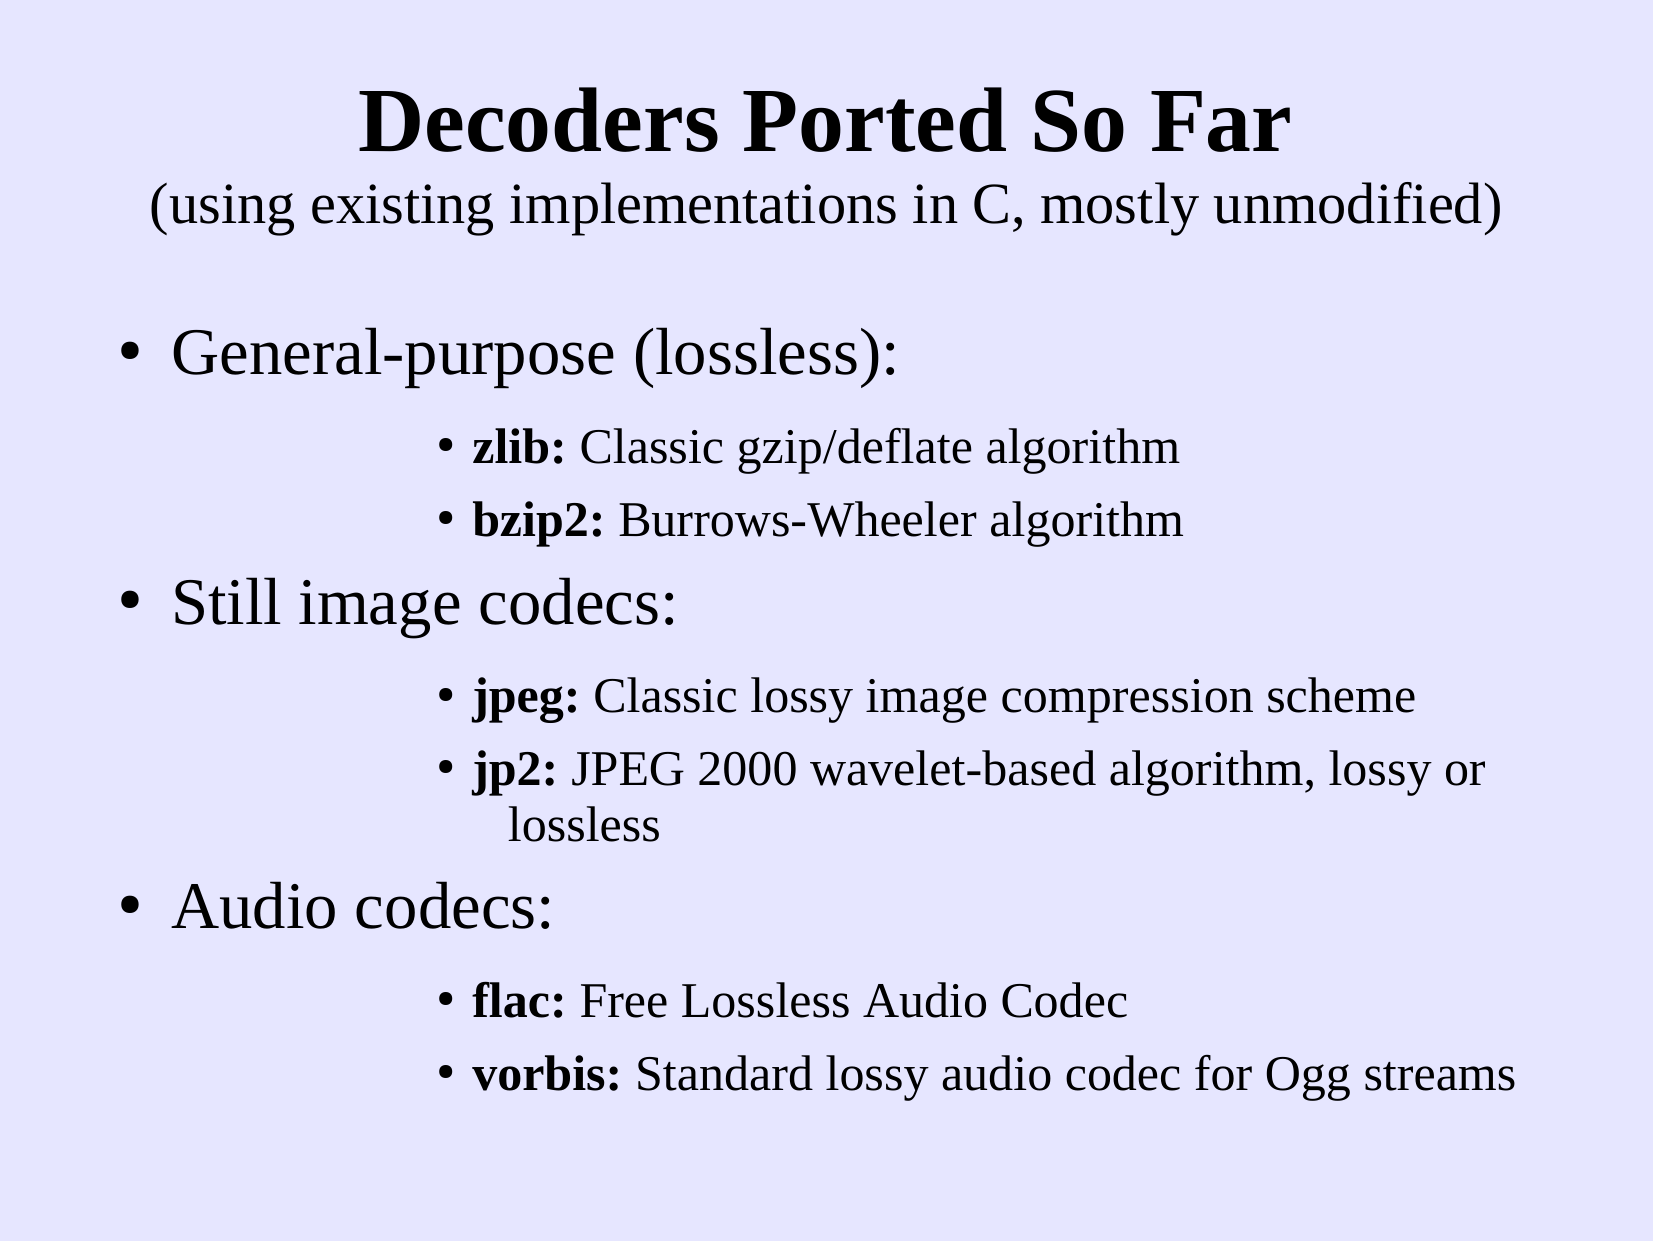

# Decoders Ported So Far (using existing implementations in C, mostly unmodified)
General-purpose (lossless):
zlib: Classic gzip/deflate algorithm
bzip2: Burrows-Wheeler algorithm
Still image codecs:
jpeg: Classic lossy image compression scheme
jp2: JPEG 2000 wavelet-based algorithm, lossy or lossless
Audio codecs:
flac: Free Lossless Audio Codec
vorbis: Standard lossy audio codec for Ogg streams